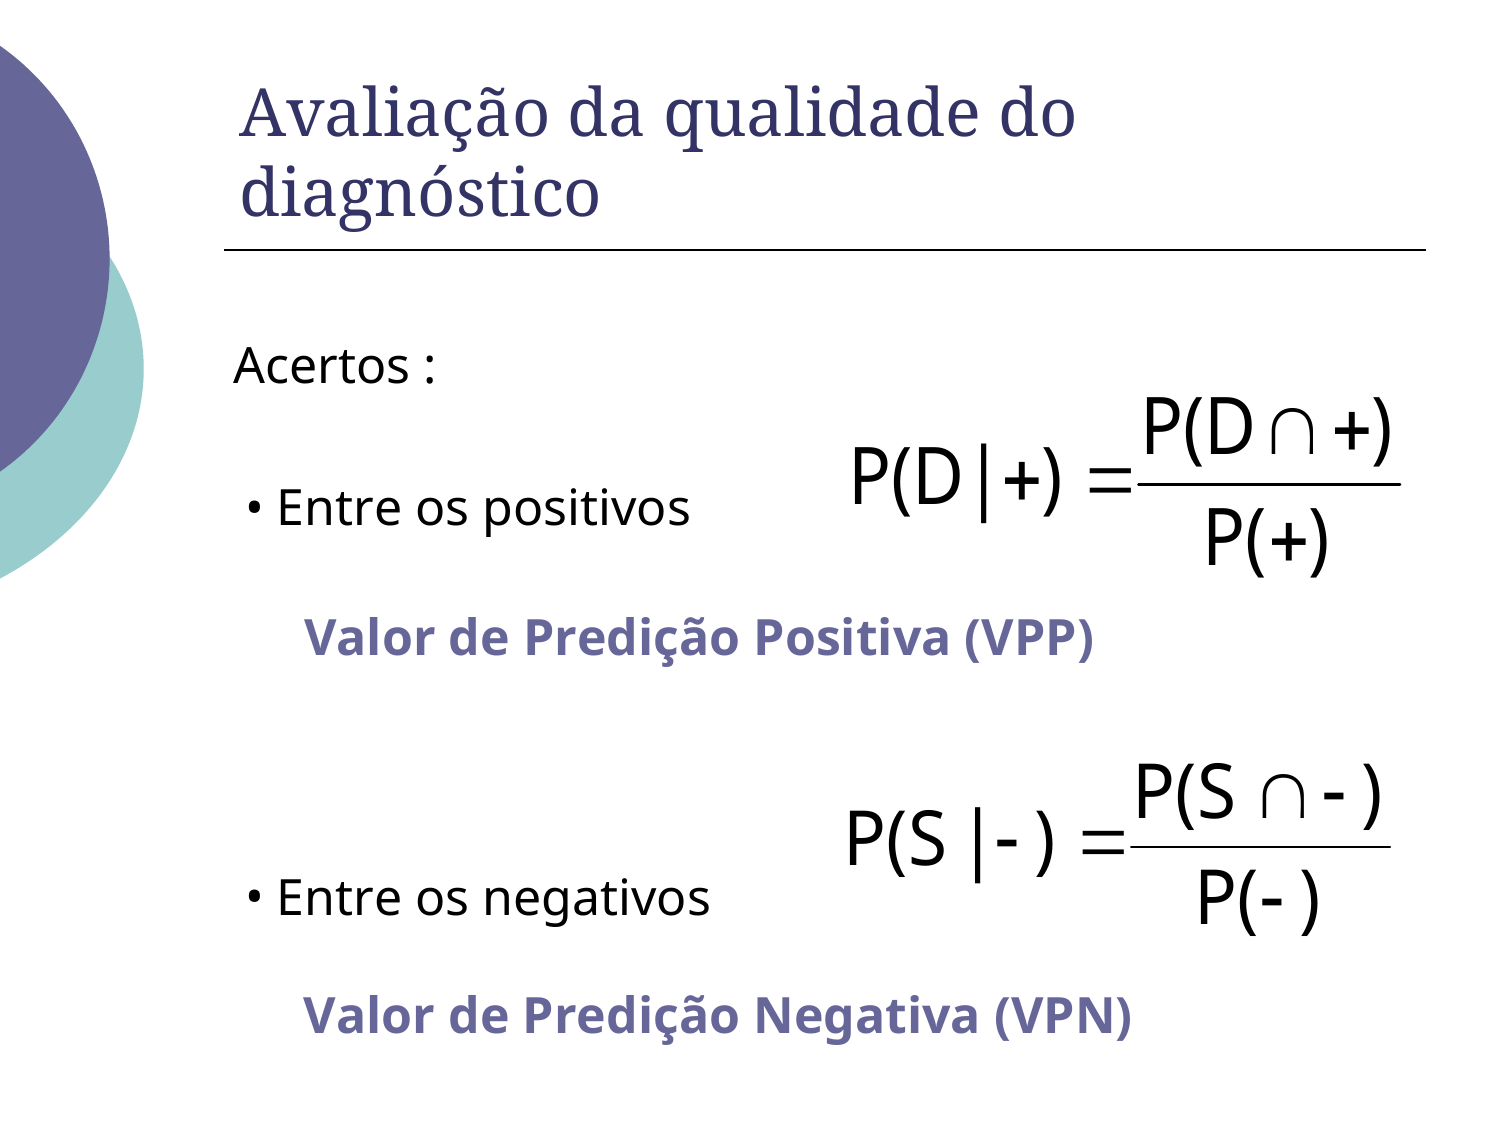

# Avaliação da qualidade do diagnóstico
Acertos :
 Entre os positivos
Valor de Predição Positiva (VPP)
Valor de Predição Negativa (VPN)
 Entre os negativos